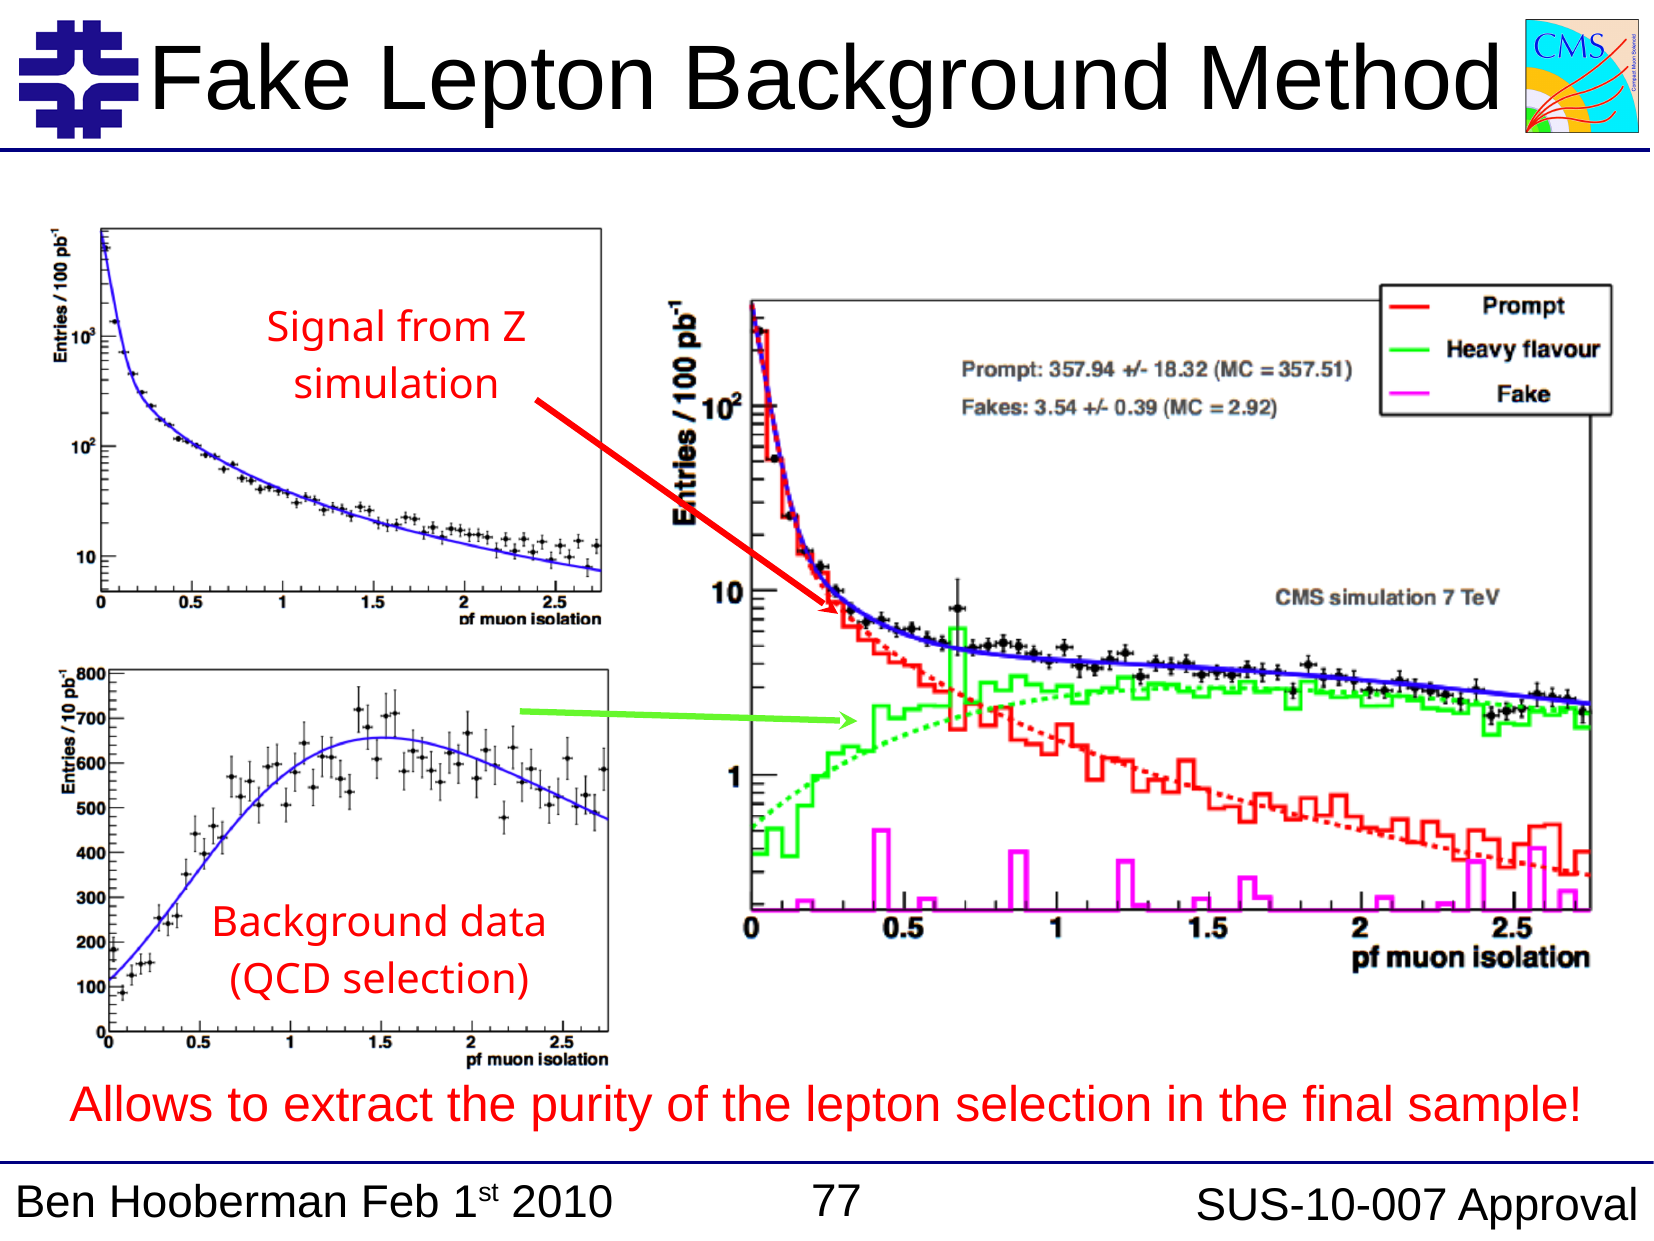

# Fake Lepton Background Method
Signal from Z
simulation
Background data
(QCD selection)
Allows to extract the purity of the lepton selection in the final sample!
77